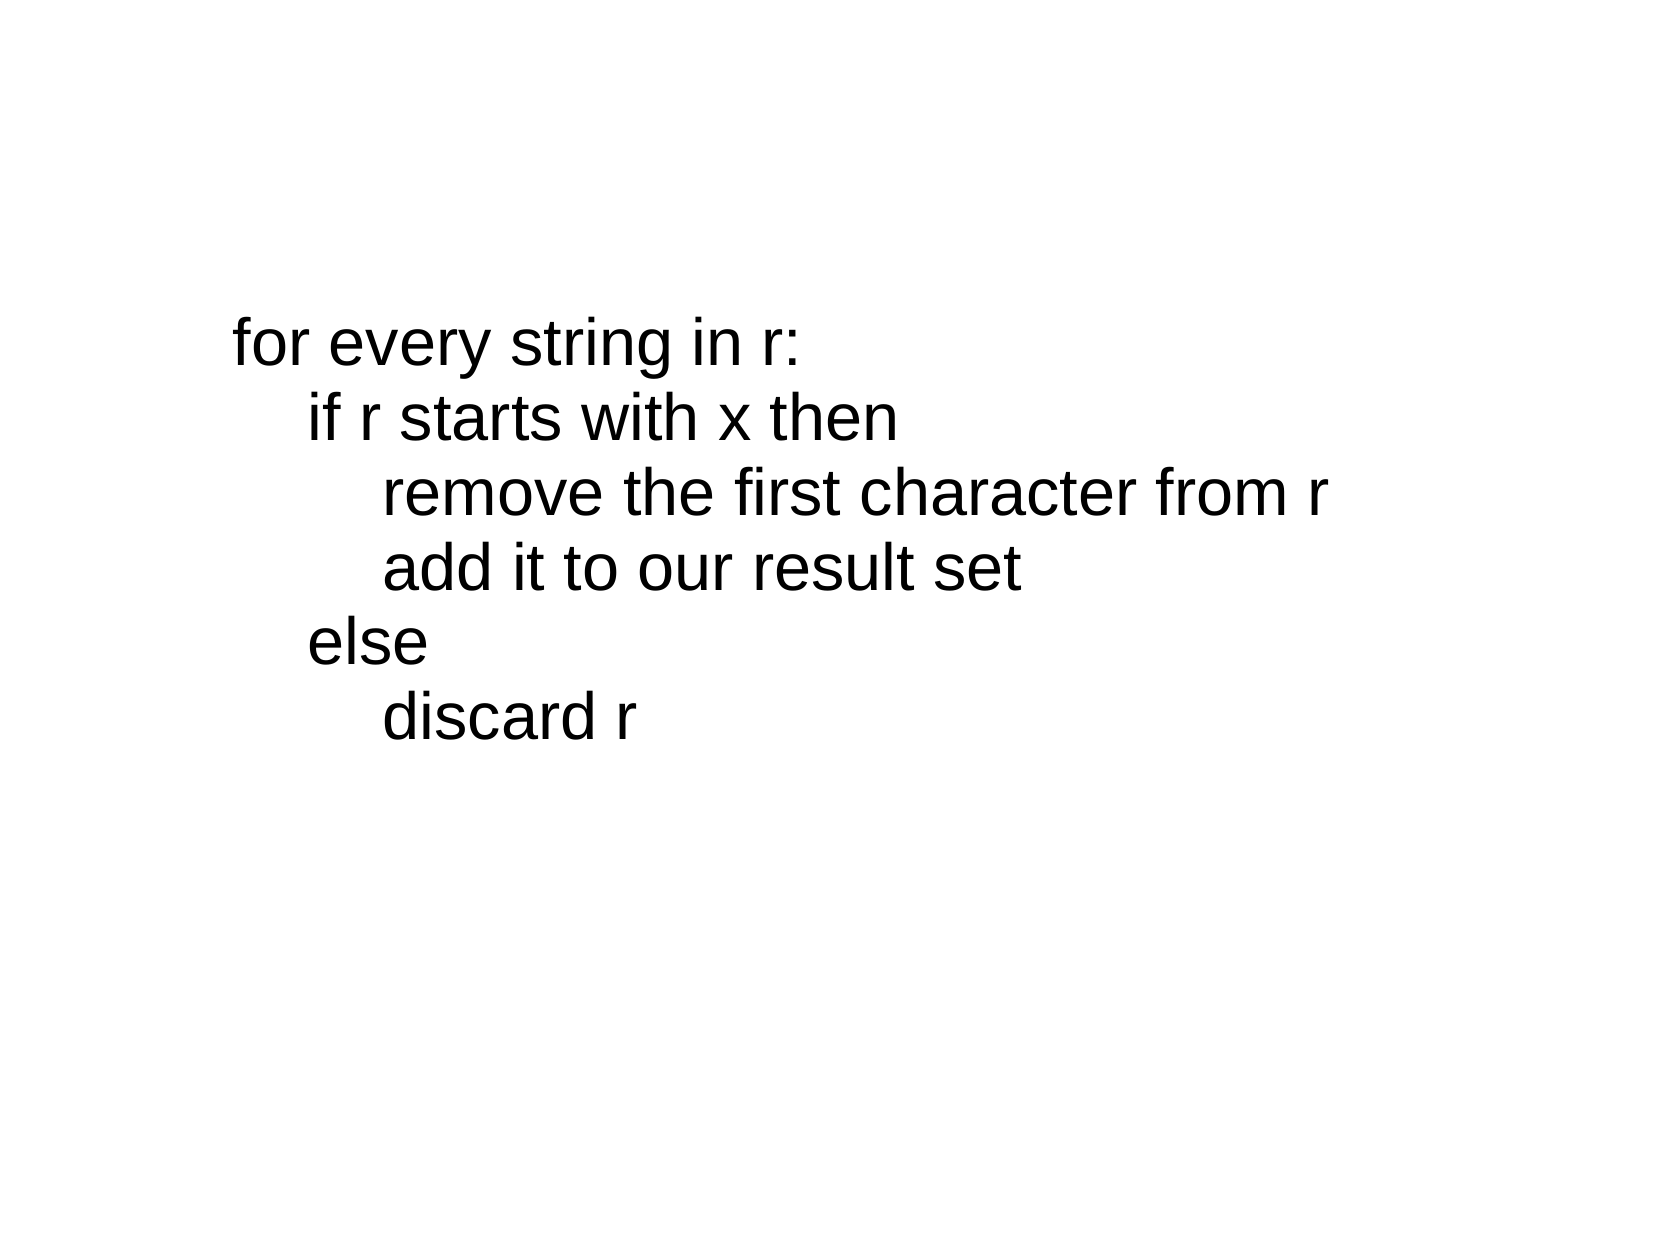

# for every string in r:
			if r starts with x then
				remove the first character from r
				add it to our result set
			else
				discard r